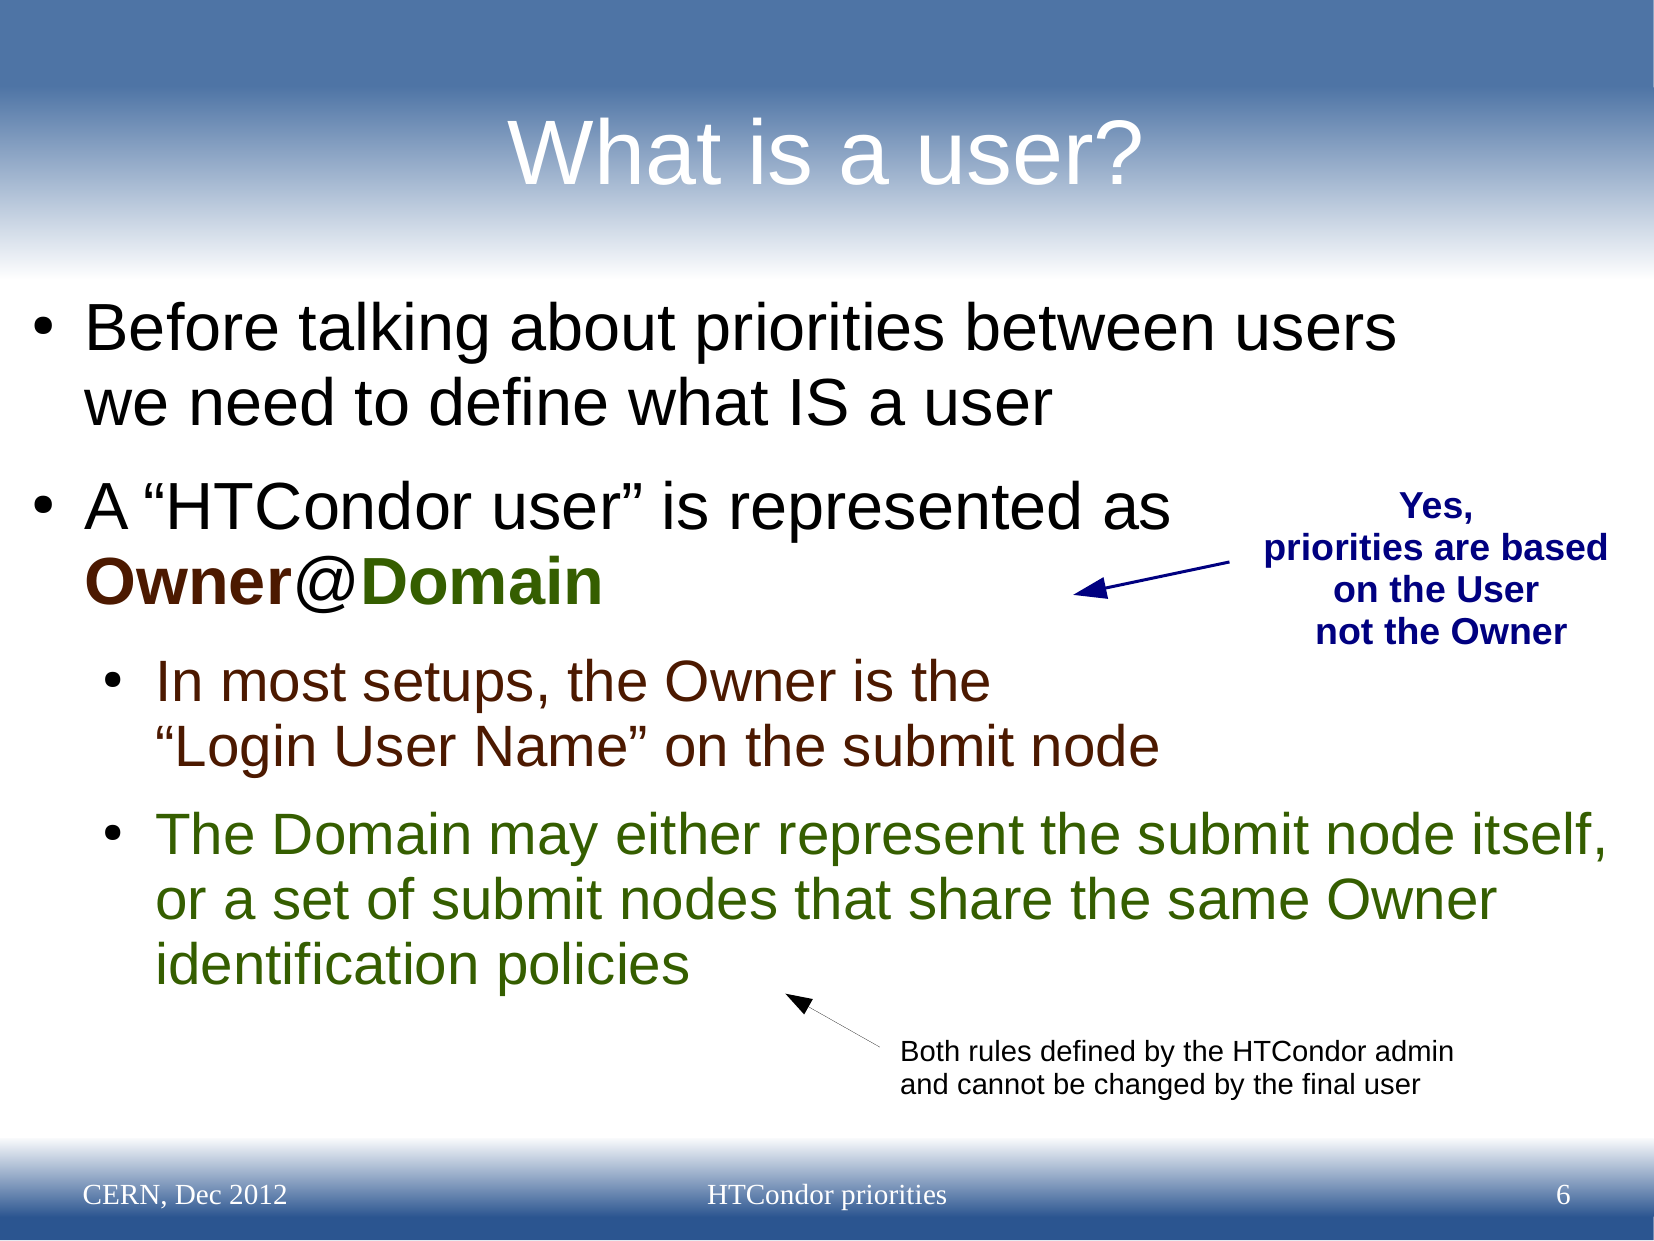

# What is a user?
Before talking about priorities between users
we need to define what IS a user
A “HTCondor user” is represented as
Owner@Domain
In most setups, the Owner is the
“Login User Name” on the submit node
The Domain may either represent the submit node itself, or a set of submit nodes that share the same Owner identification policies
Yes,
priorities are based
on the User
not the Owner
Both rules defined by the HTCondor admin
and cannot be changed by the final user
CERN, Dec 2012
HTCondor priorities
6